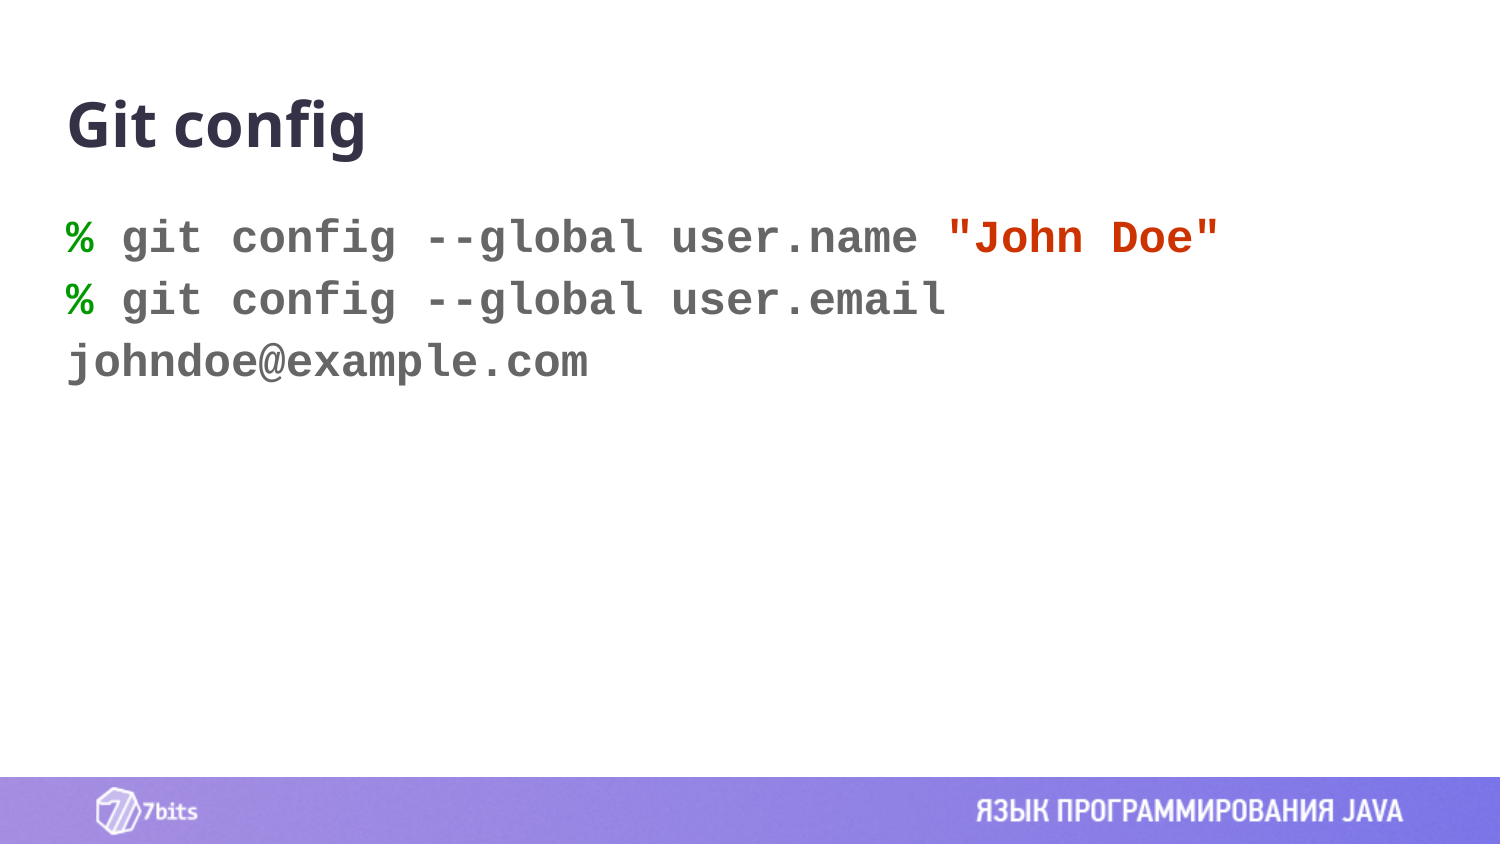

# Git config
% git config --global user.name "John Doe"
% git config --global user.email johndoe@example.com